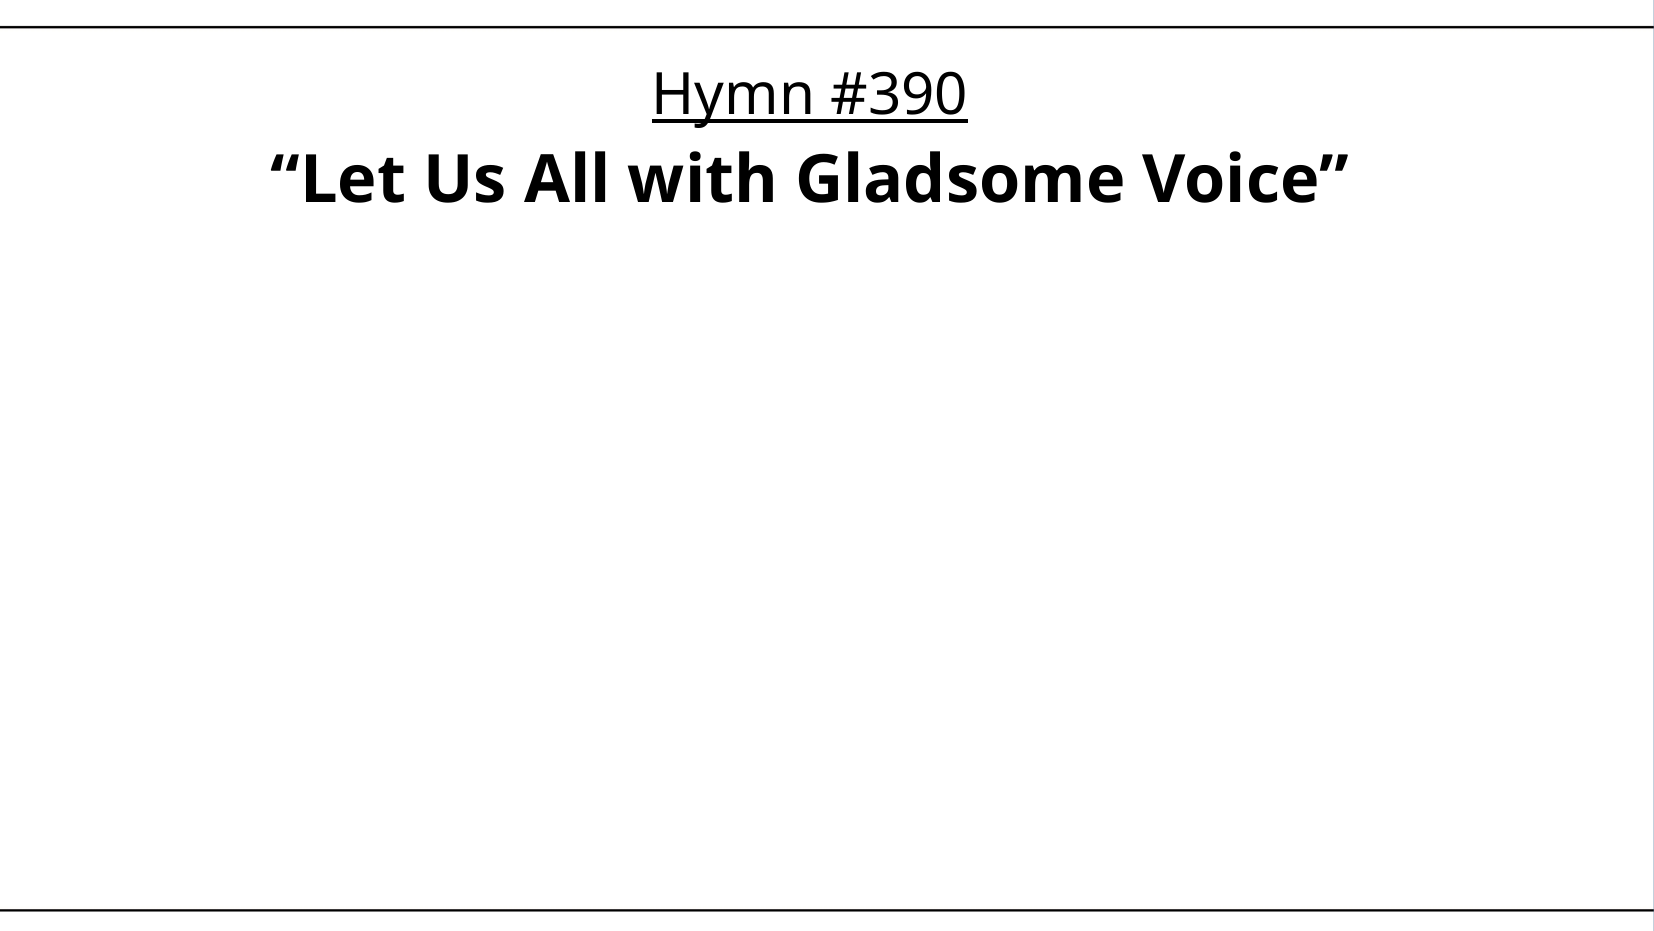

Hymn #390
“Let Us All with Gladsome Voice”